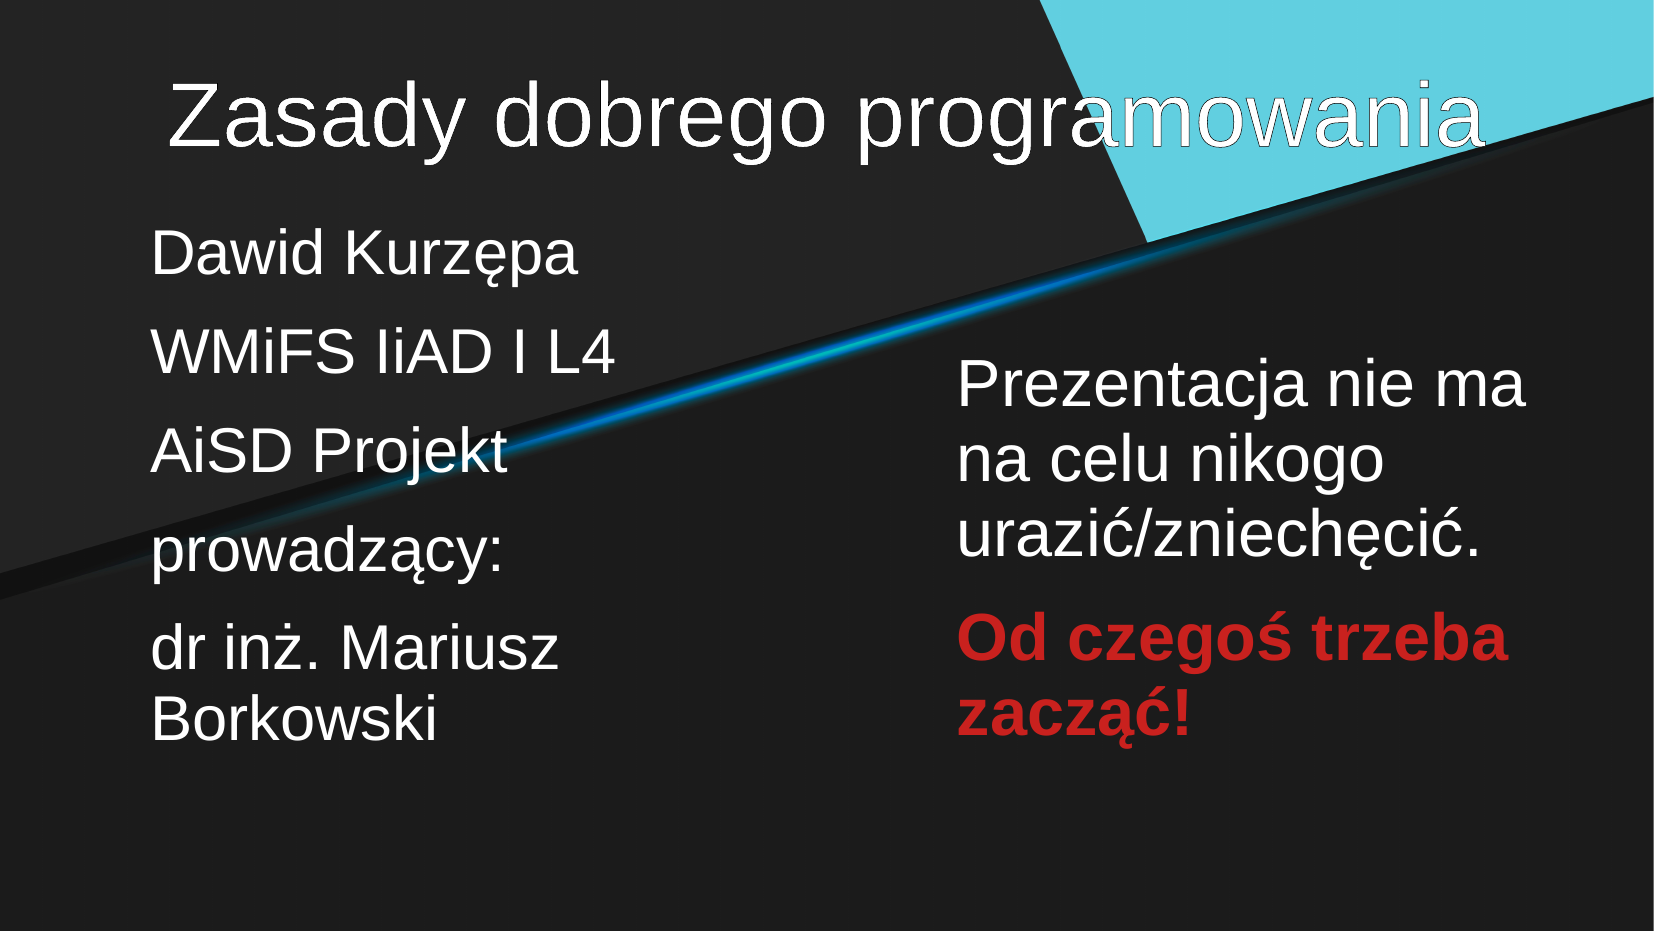

# Zasady dobrego programowania
Dawid Kurzępa
WMiFS IiAD I L4
AiSD Projekt
prowadzący:
dr inż. Mariusz Borkowski
Prezentacja nie ma na celu nikogo urazić/zniechęcić.
Od czegoś trzeba zacząć!